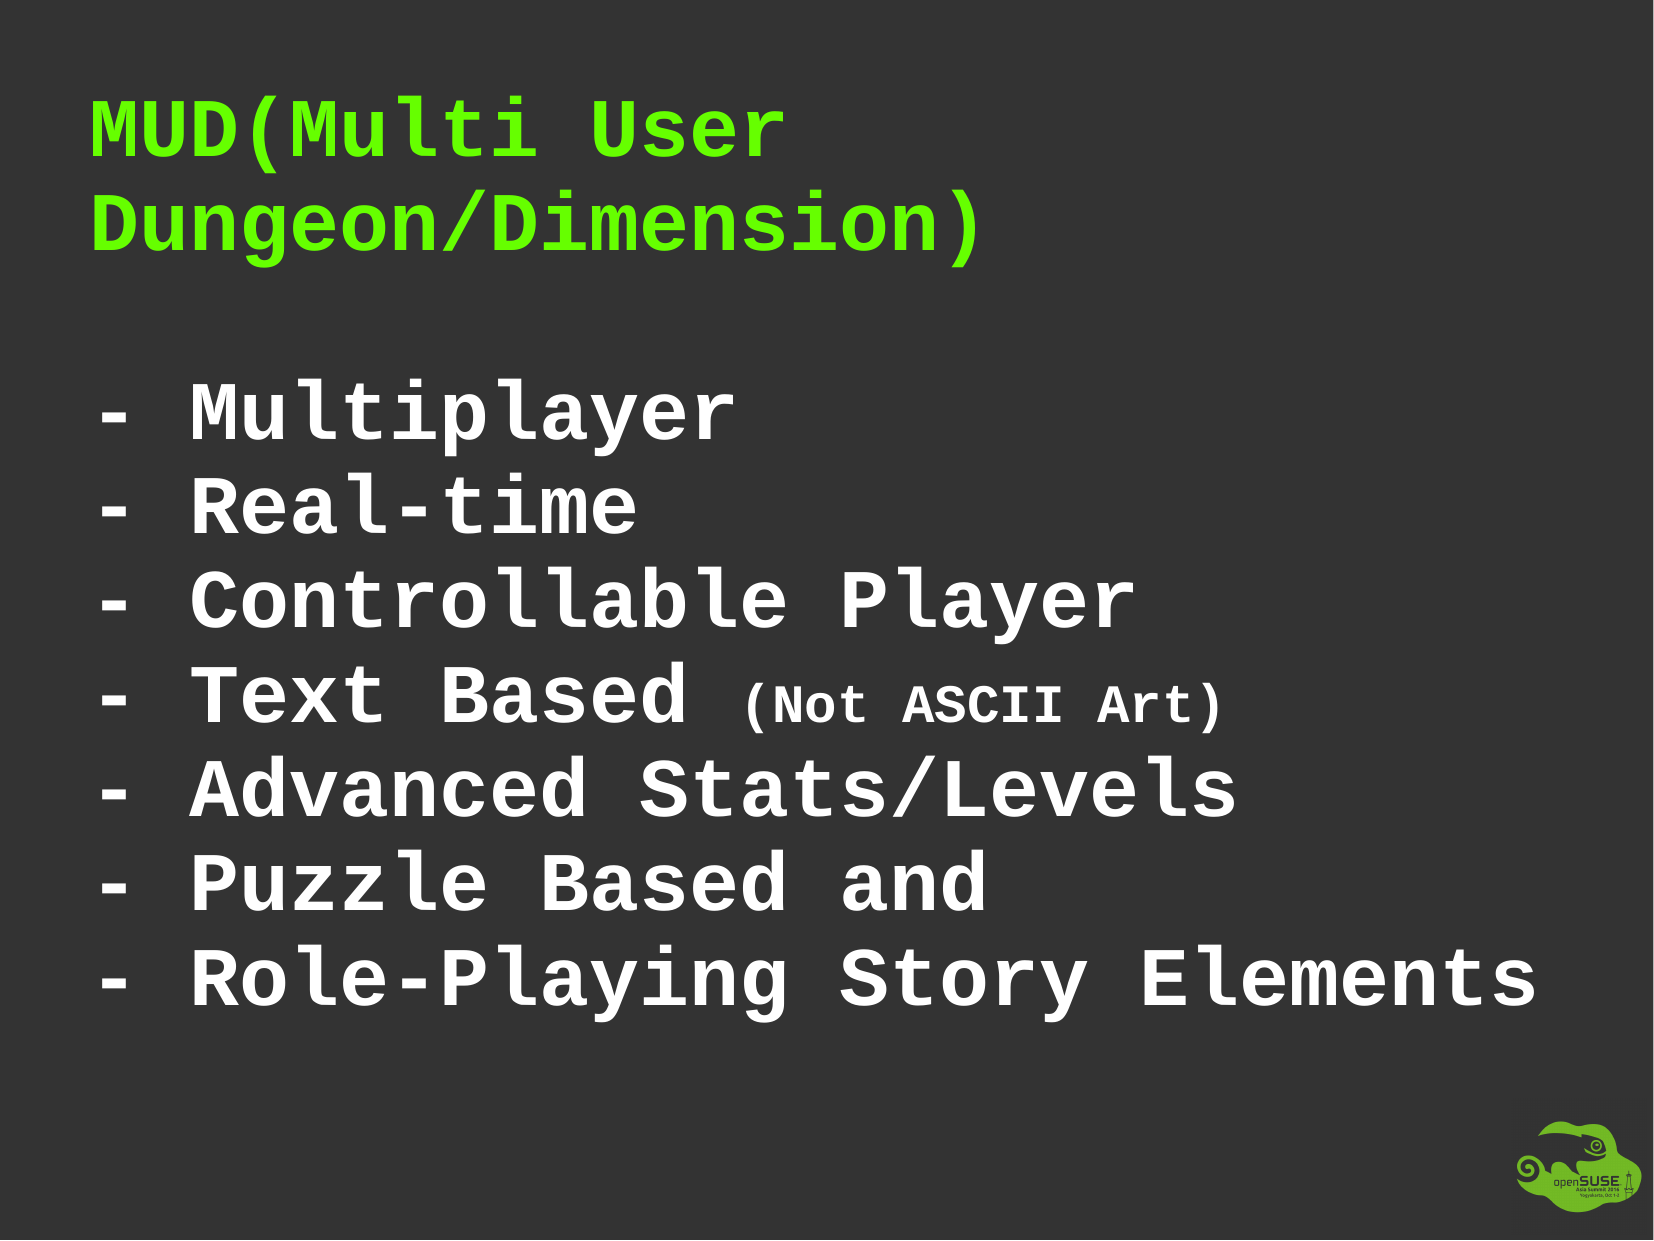

MUD(Multi User Dungeon/Dimension)
- Multiplayer
- Real-time
- Controllable Player
- Text Based (Not ASCII Art)
- Advanced Stats/Levels
- Puzzle Based and
- Role-Playing Story Elements